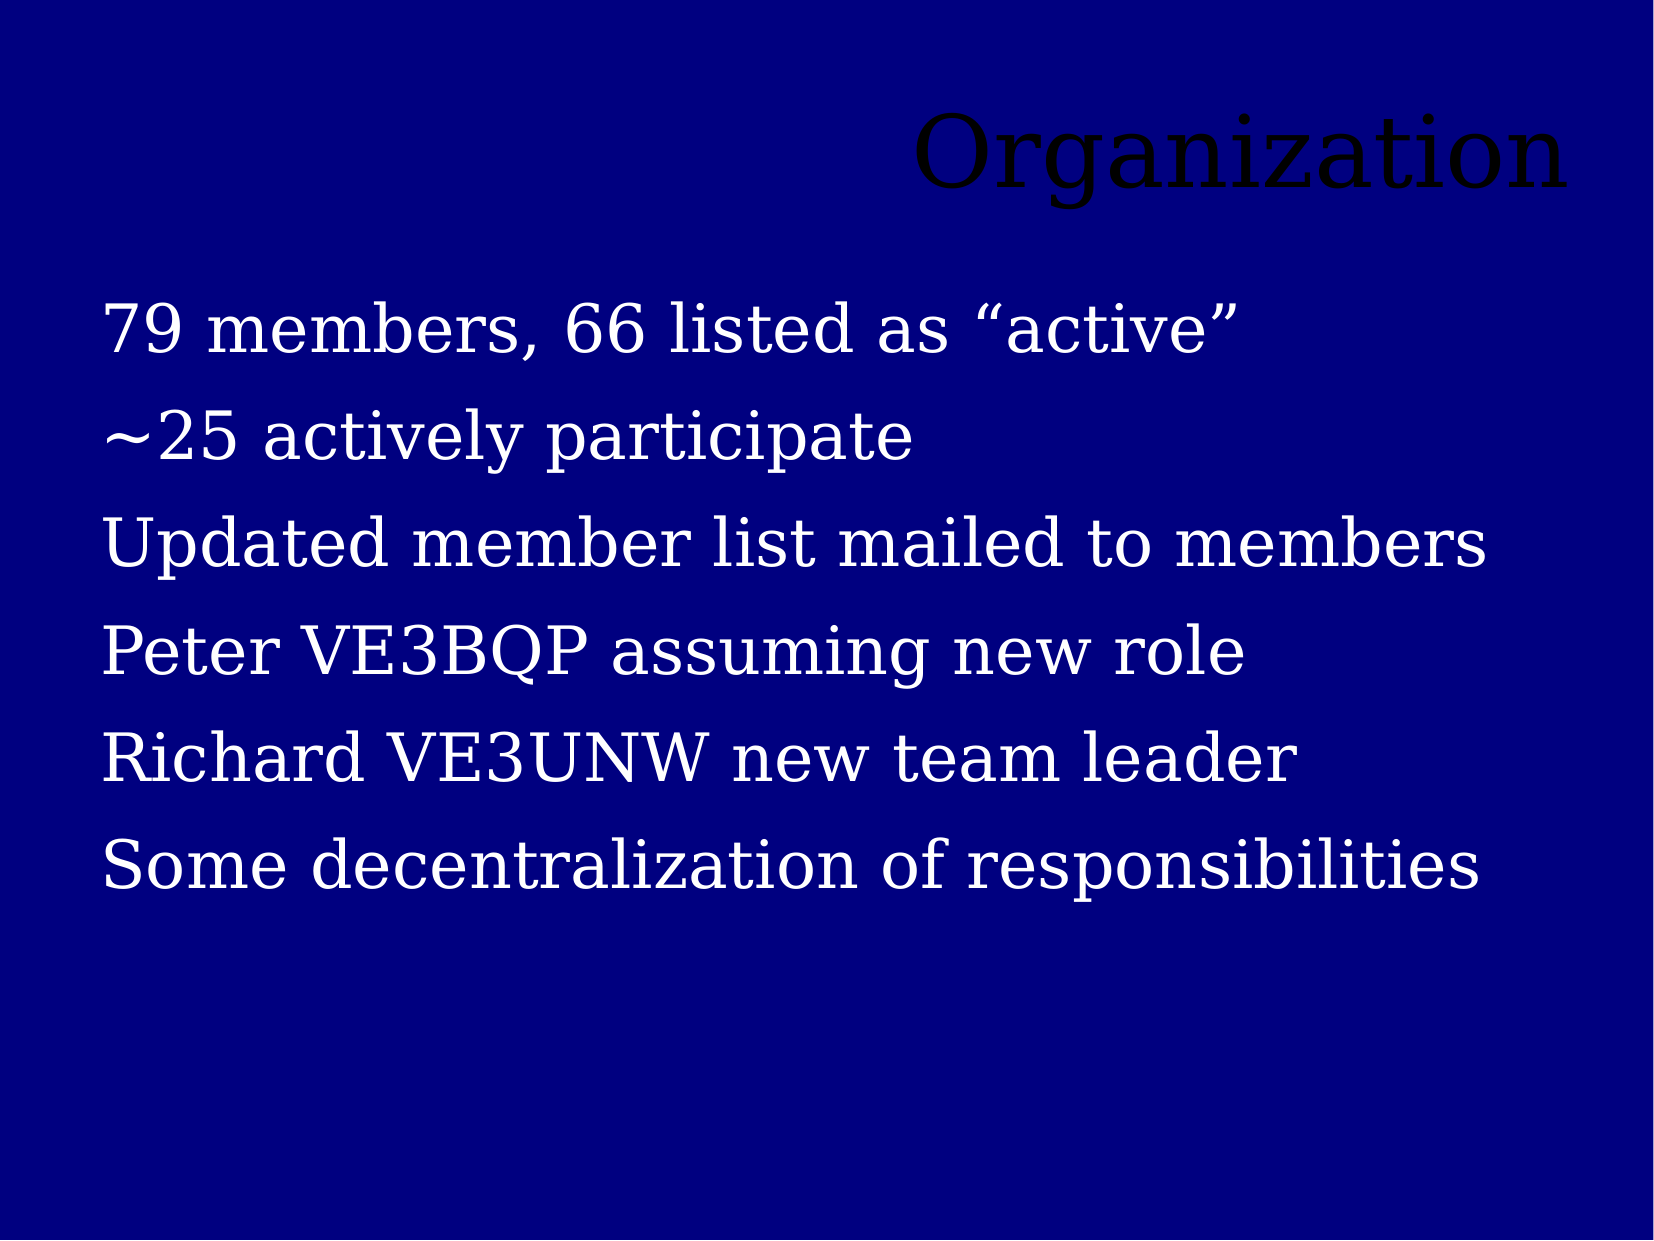

# Organization
79 members, 66 listed as “active”
~25 actively participate
Updated member list mailed to members
Peter VE3BQP assuming new role
Richard VE3UNW new team leader
Some decentralization of responsibilities